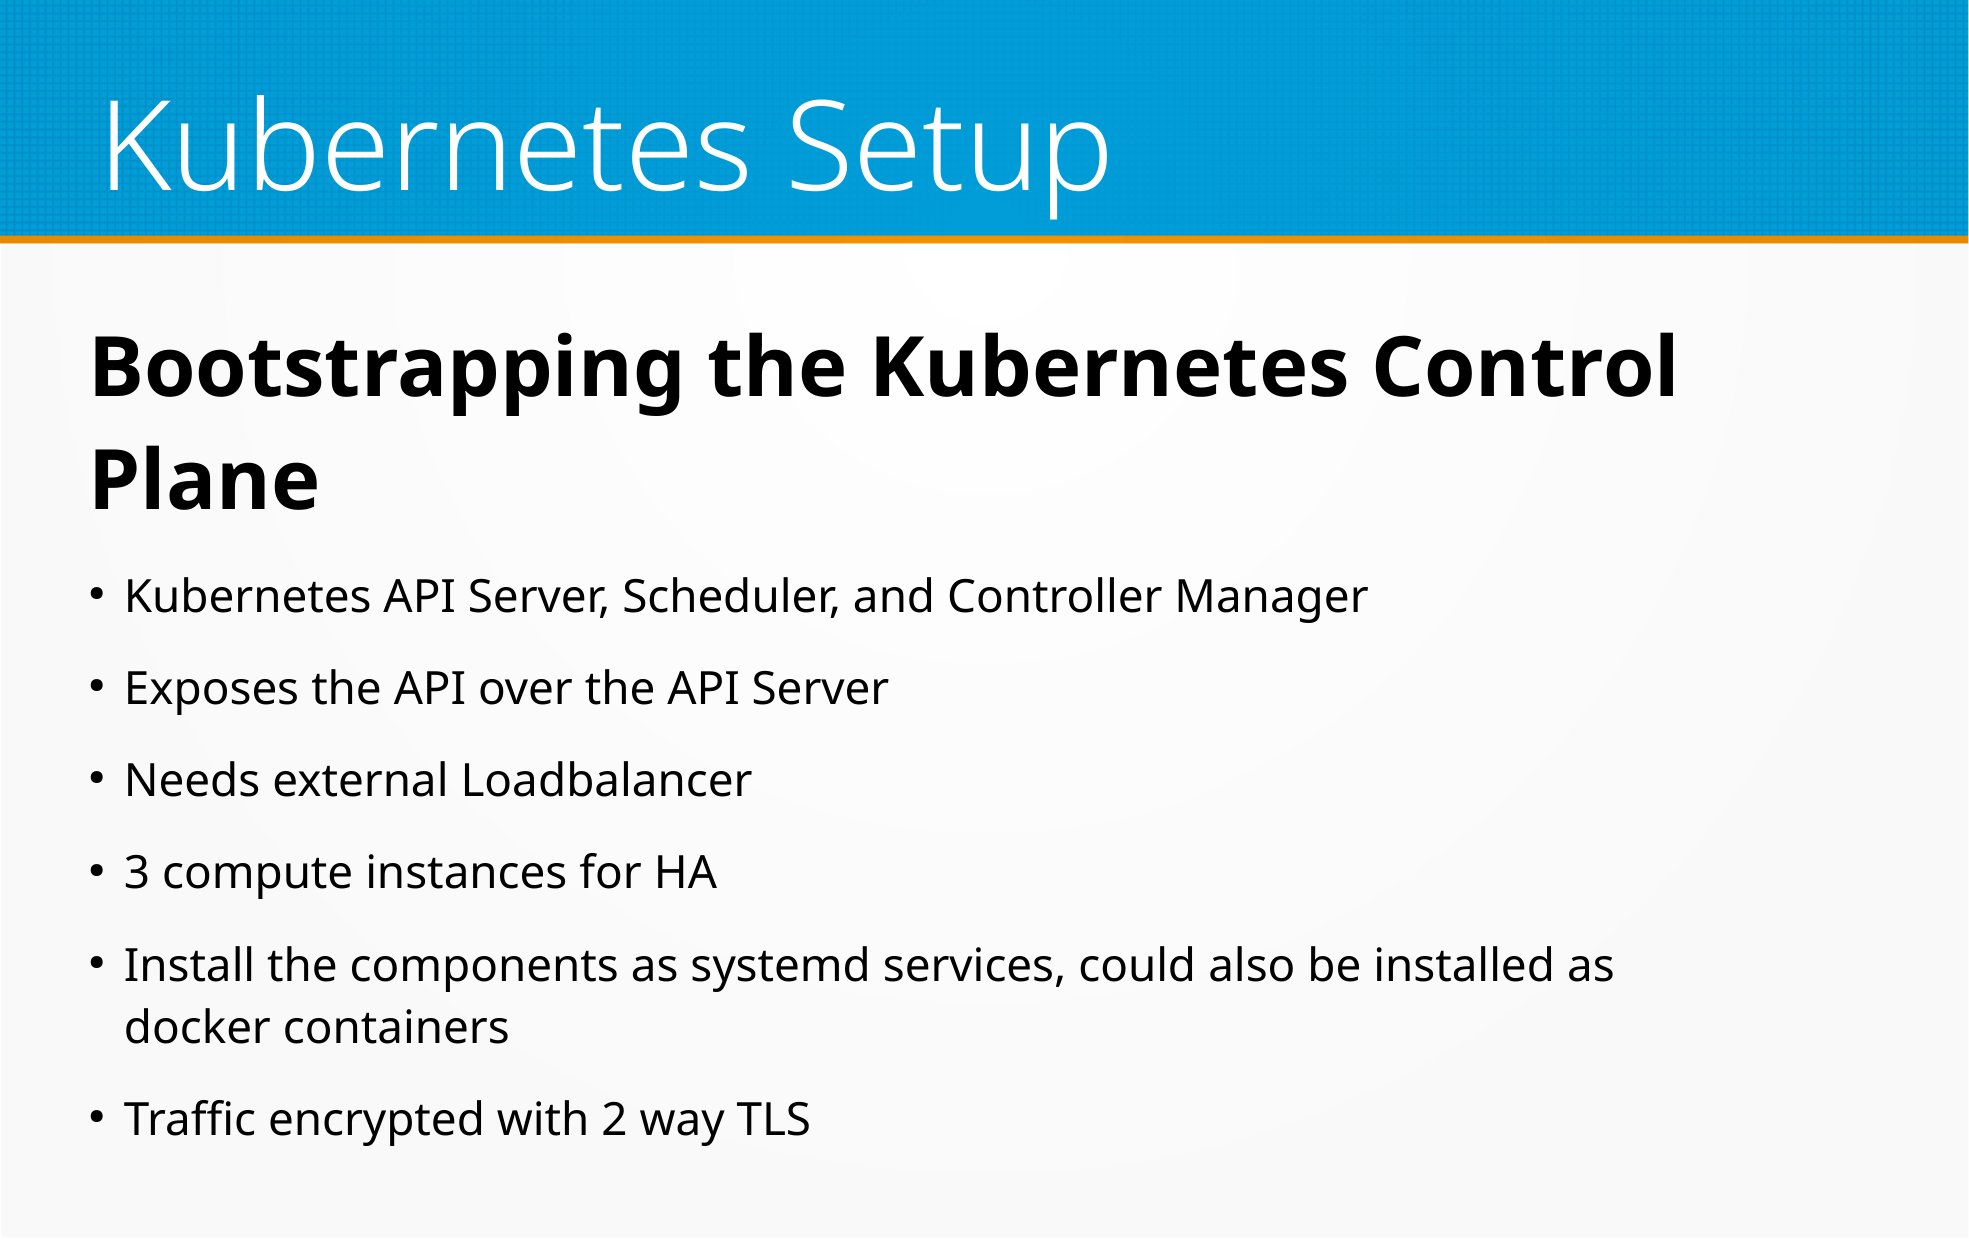

# Kubernetes Setup
Bootstrapping the Kubernetes Control Plane
Kubernetes API Server, Scheduler, and Controller Manager
Exposes the API over the API Server
Needs external Loadbalancer
3 compute instances for HA
Install the components as systemd services, could also be installed as docker containers
Traffic encrypted with 2 way TLS